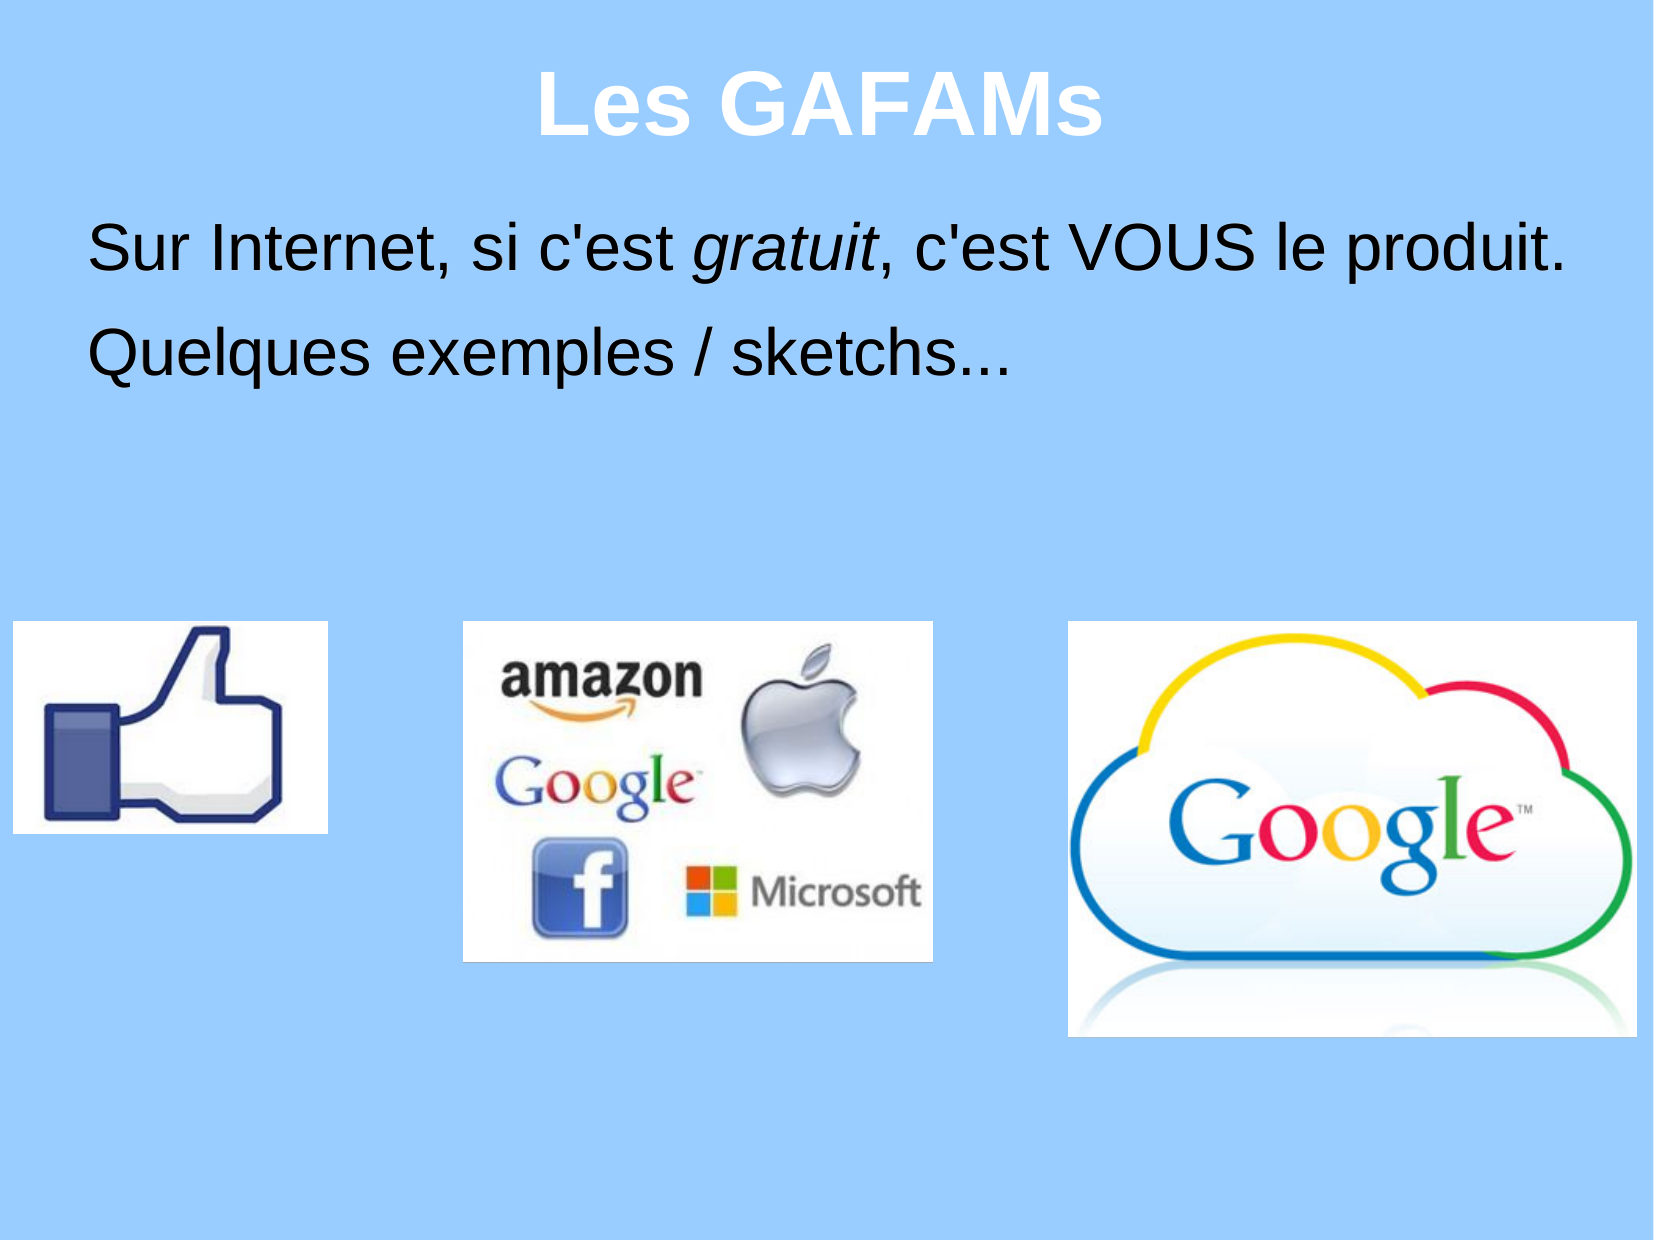

# Les GAFAMs
Sur Internet, si c'est gratuit, c'est VOUS le produit.
Quelques exemples / sketchs...